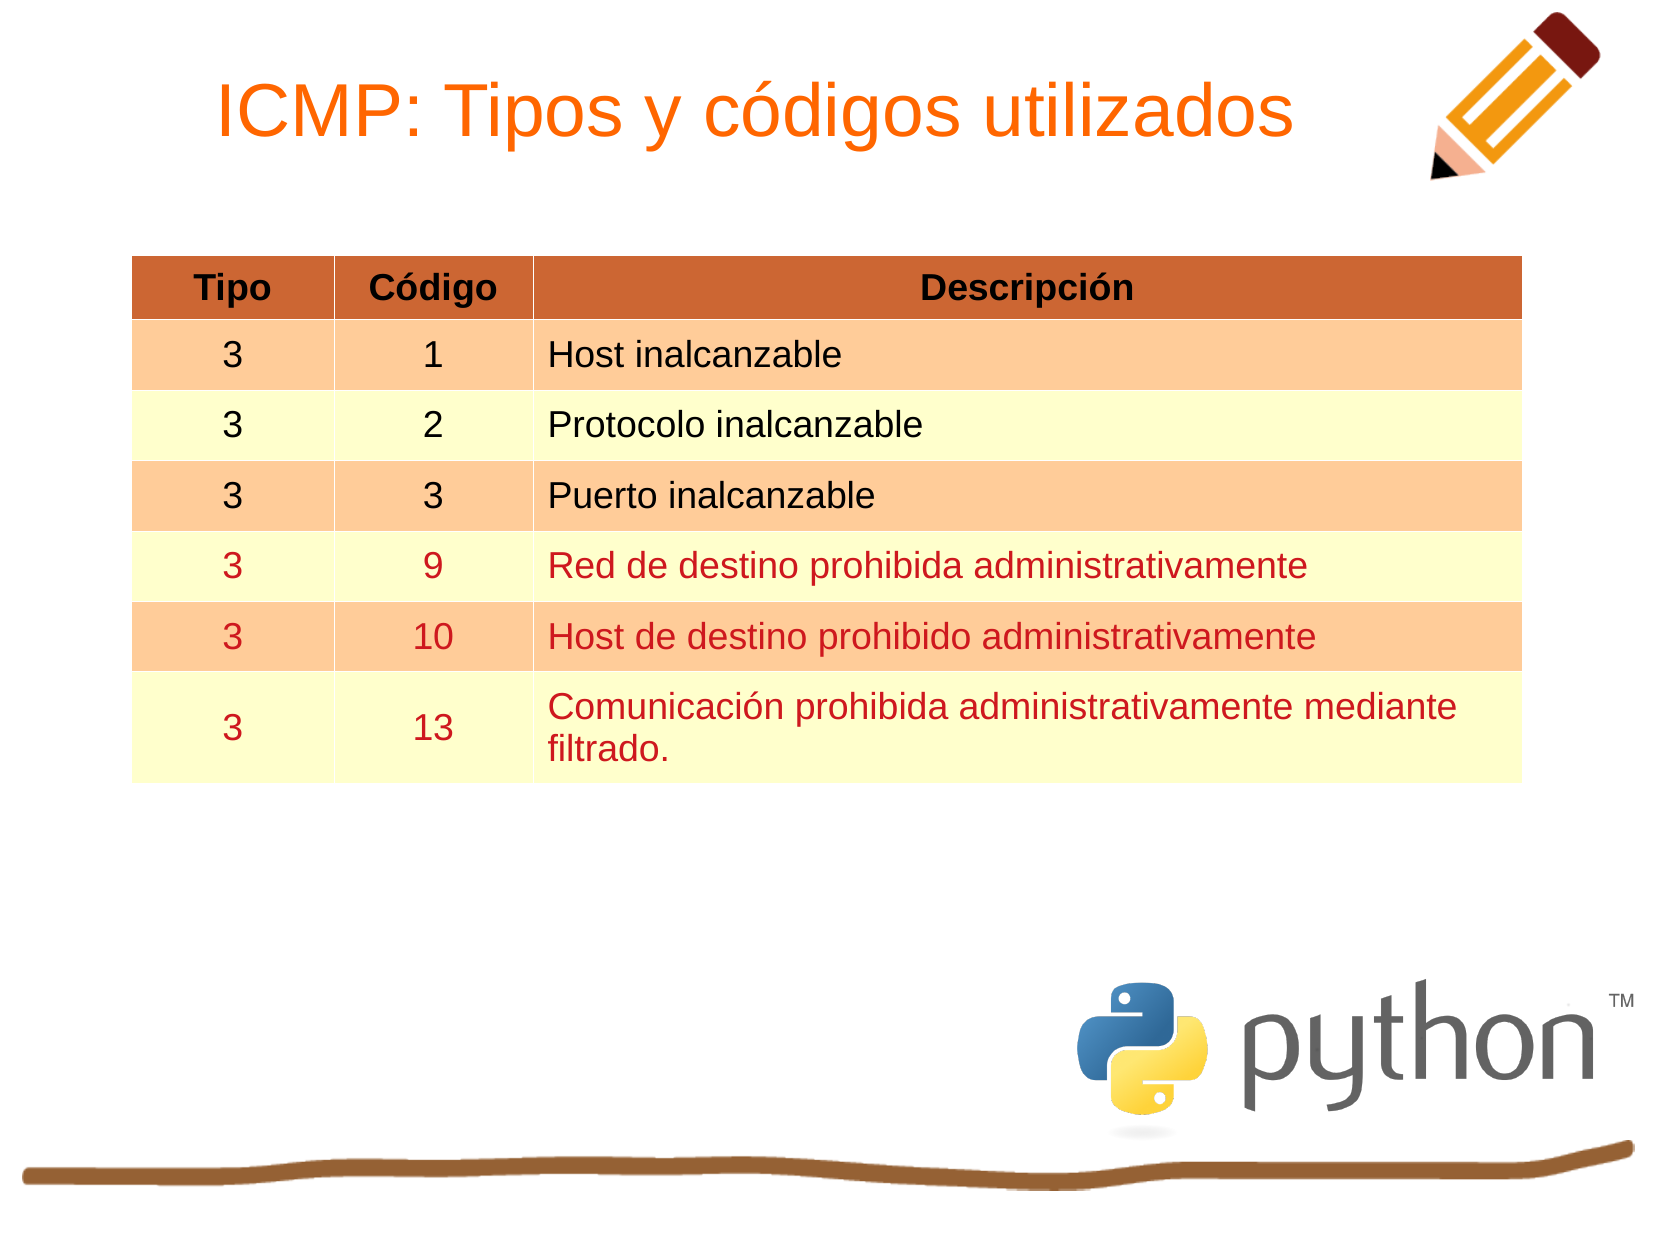

# ICMP: Tipos y códigos utilizados
| Tipo | Código | Descripción |
| --- | --- | --- |
| 3 | 1 | Host inalcanzable |
| 3 | 2 | Protocolo inalcanzable |
| 3 | 3 | Puerto inalcanzable |
| 3 | 9 | Red de destino prohibida administrativamente |
| 3 | 10 | Host de destino prohibido administrativamente |
| 3 | 13 | Comunicación prohibida administrativamente mediante filtrado. |